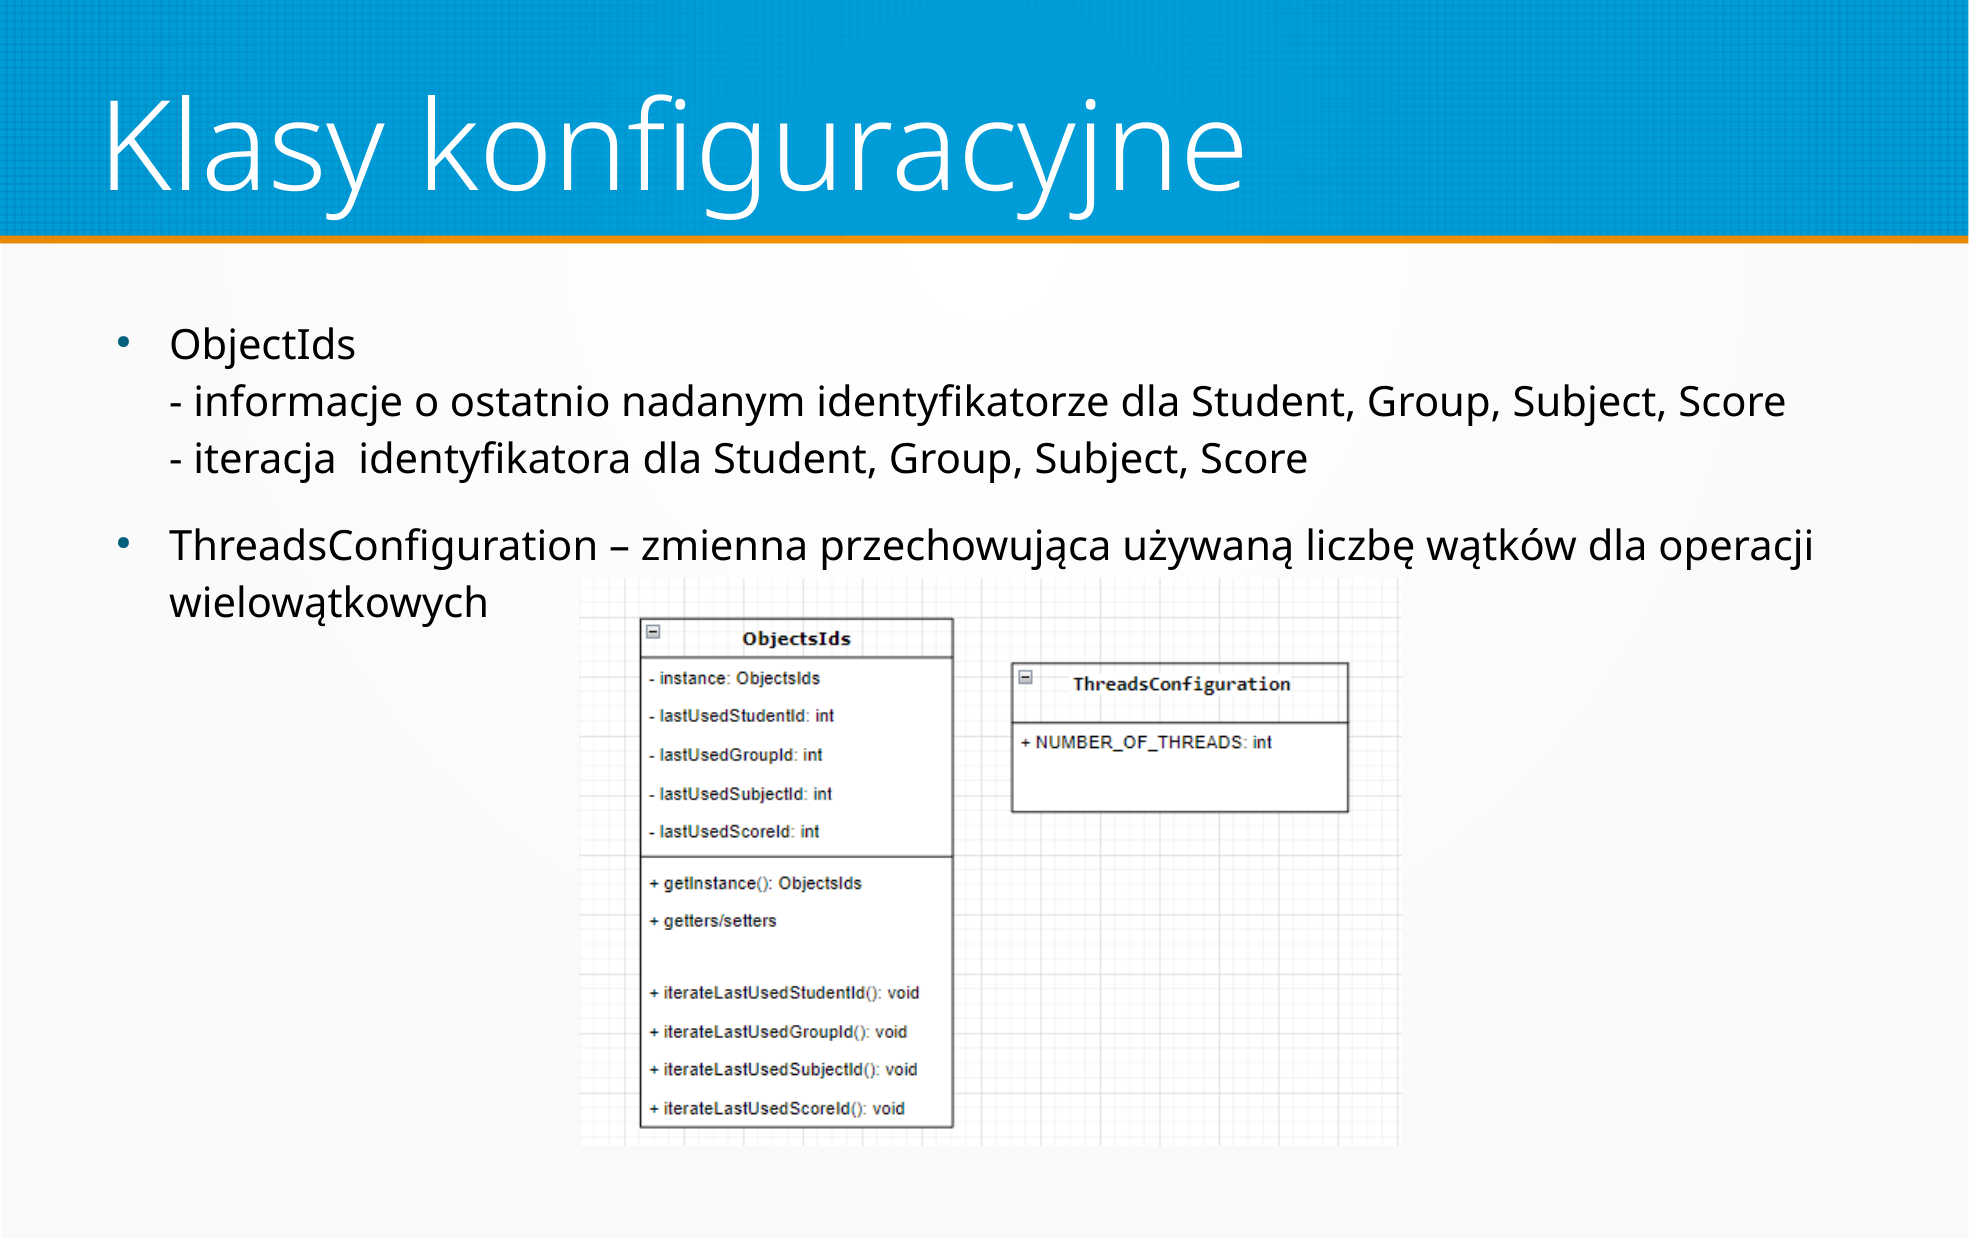

# Klasy konfiguracyjne
ObjectIds
- informacje o ostatnio nadanym identyfikatorze dla Student, Group, Subject, Score
- iteracja identyfikatora dla Student, Group, Subject, Score
ThreadsConfiguration – zmienna przechowująca używaną liczbę wątków dla operacji wielowątkowych